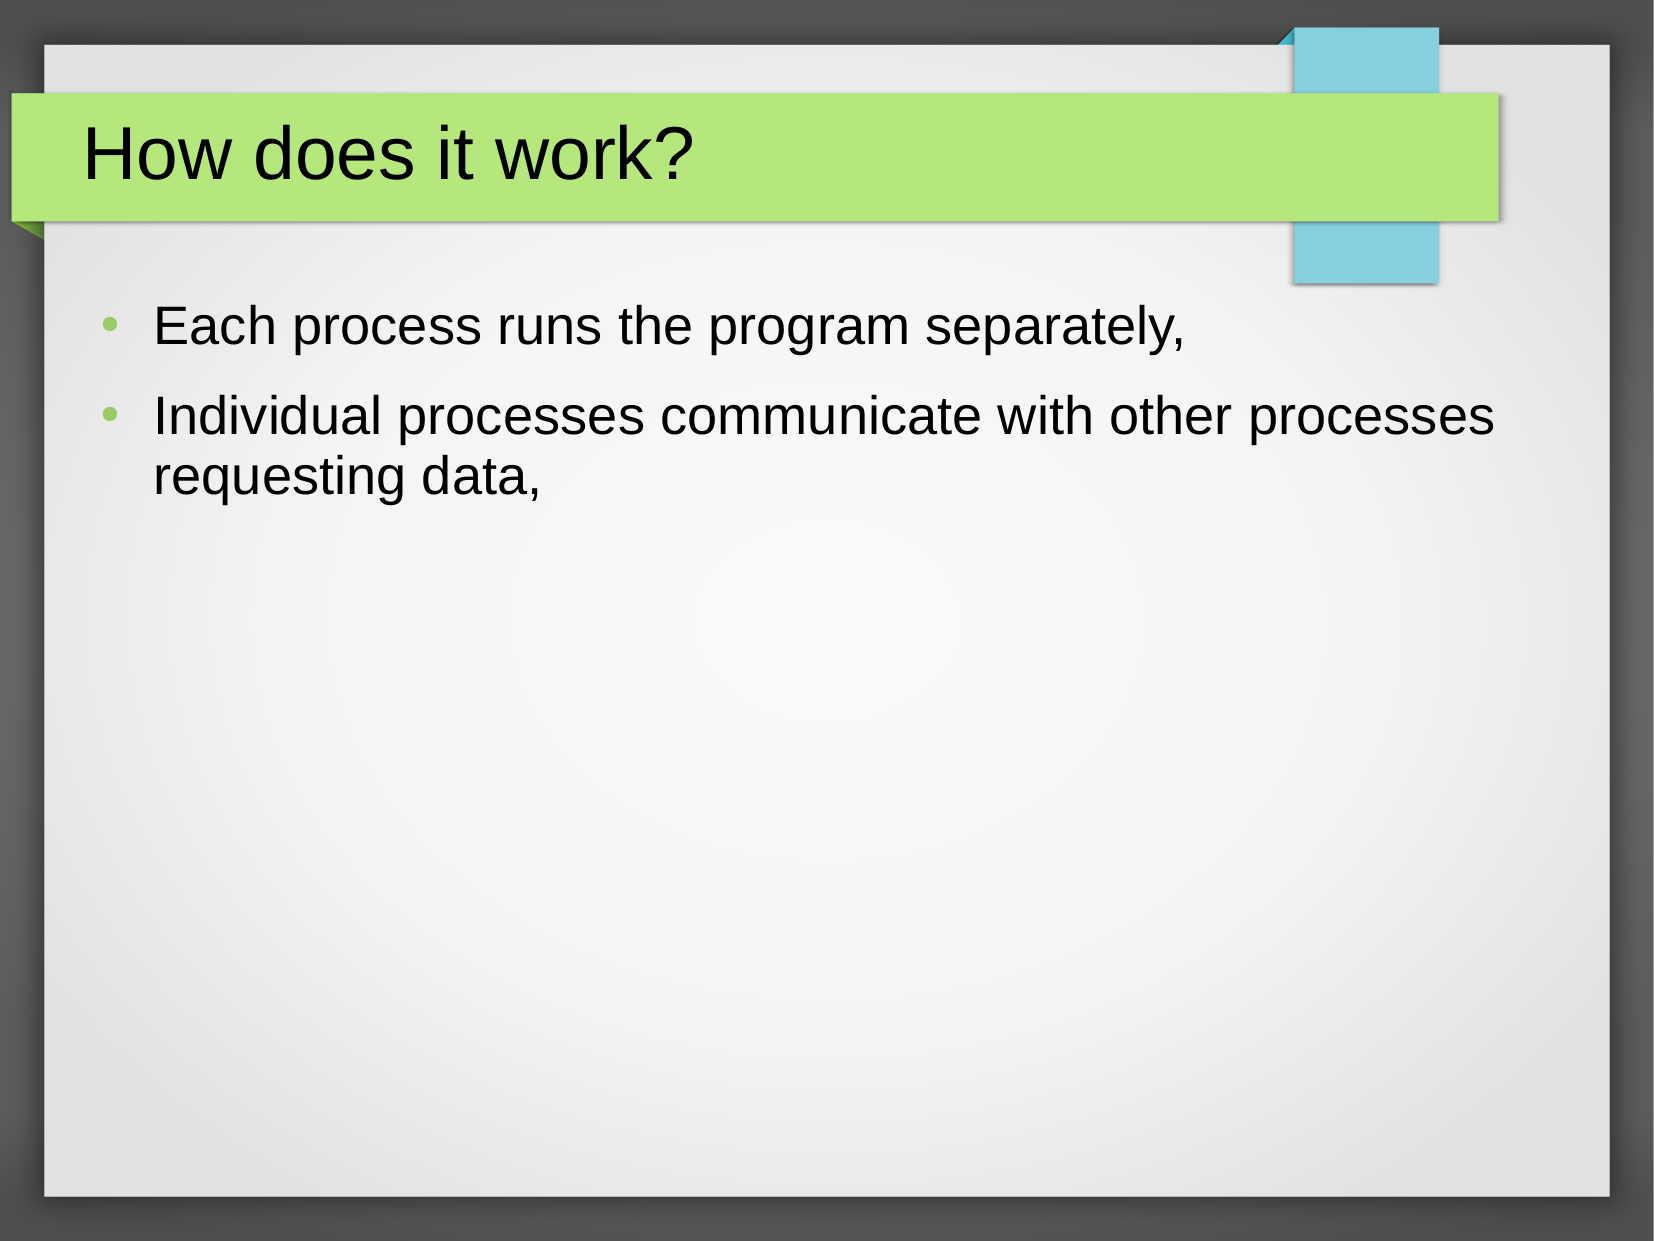

# How does it work?
Each process runs the program separately,
Individual processes communicate with other processes requesting data,